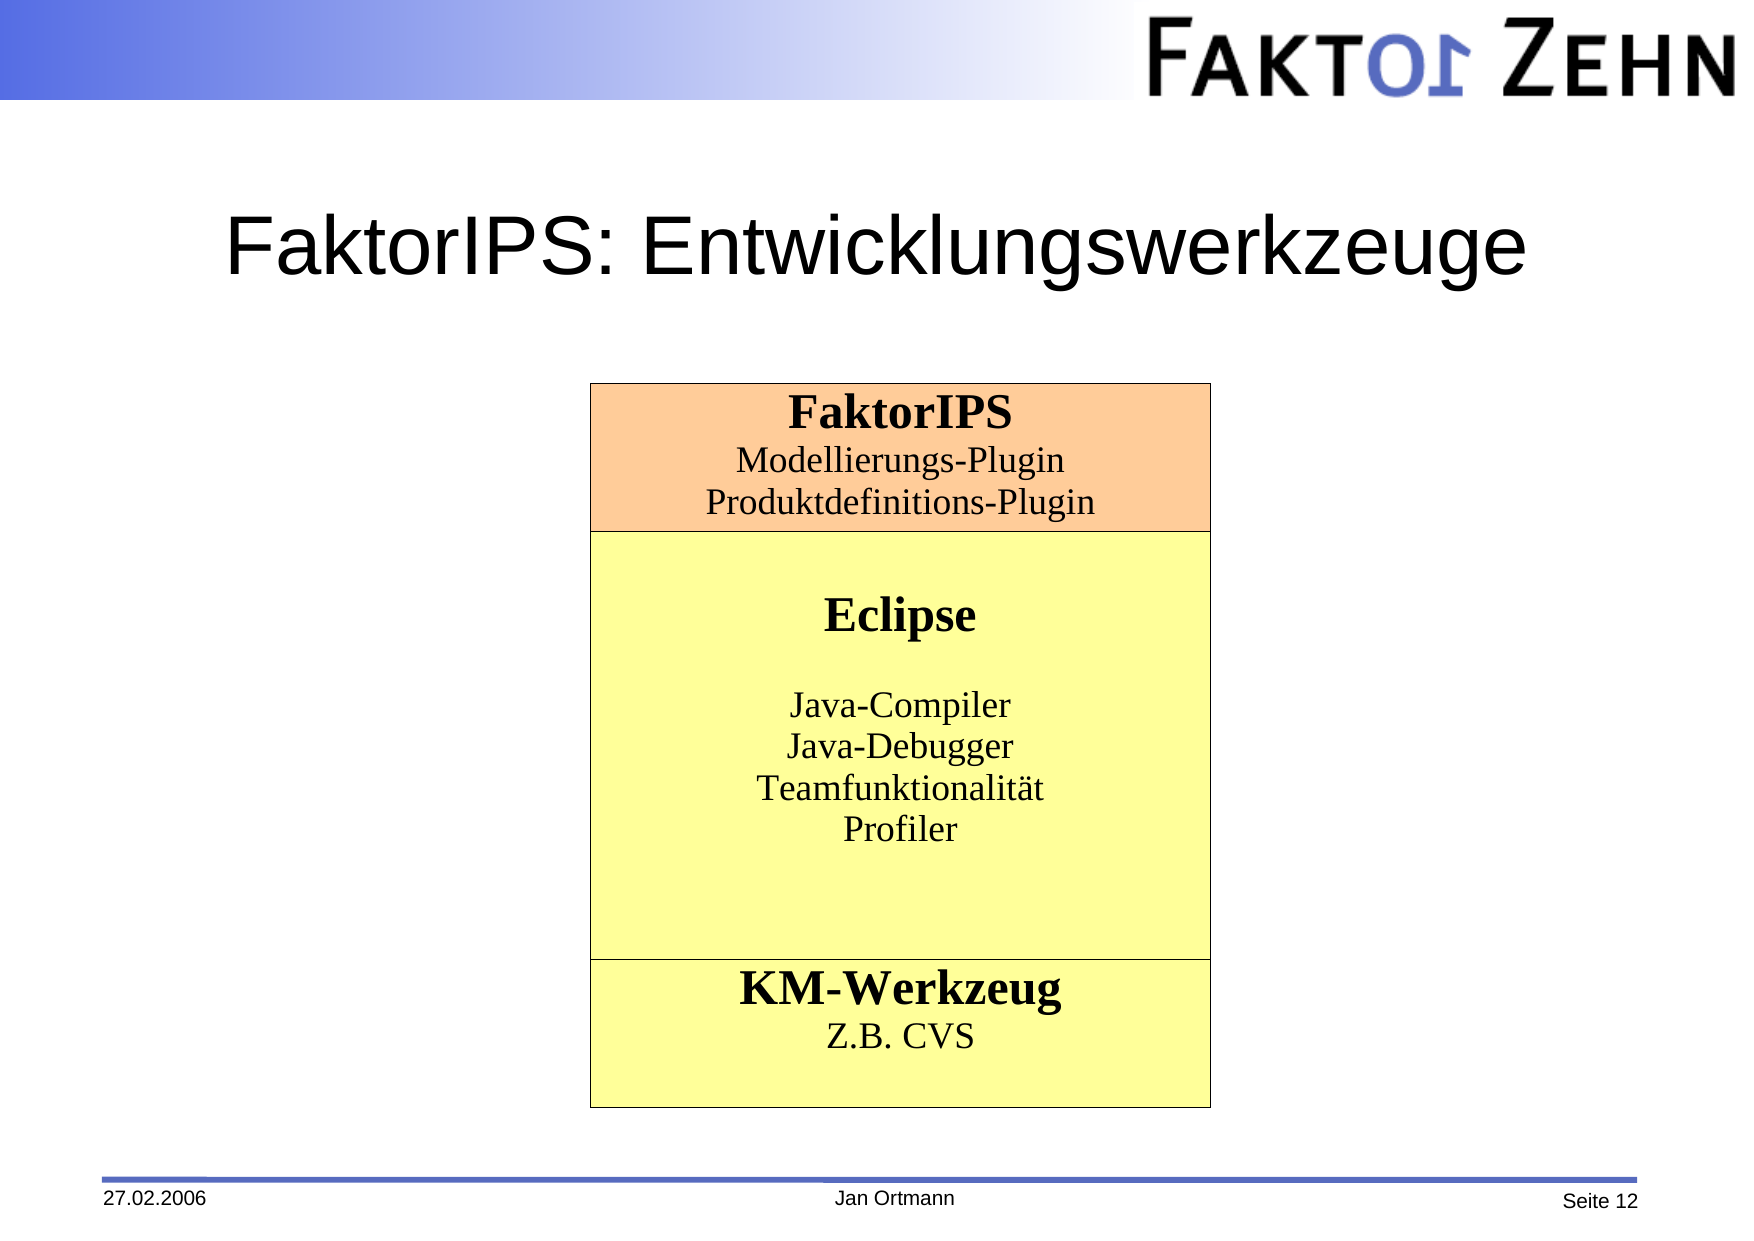

# FaktorIPS: Entwicklungswerkzeuge
FaktorIPS
Modellierungs-Plugin
Produktdefinitions-Plugin
Eclipse
Java-Compiler
Java-Debugger
Teamfunktionalität
Profiler
KM-Werkzeug
Z.B. CVS